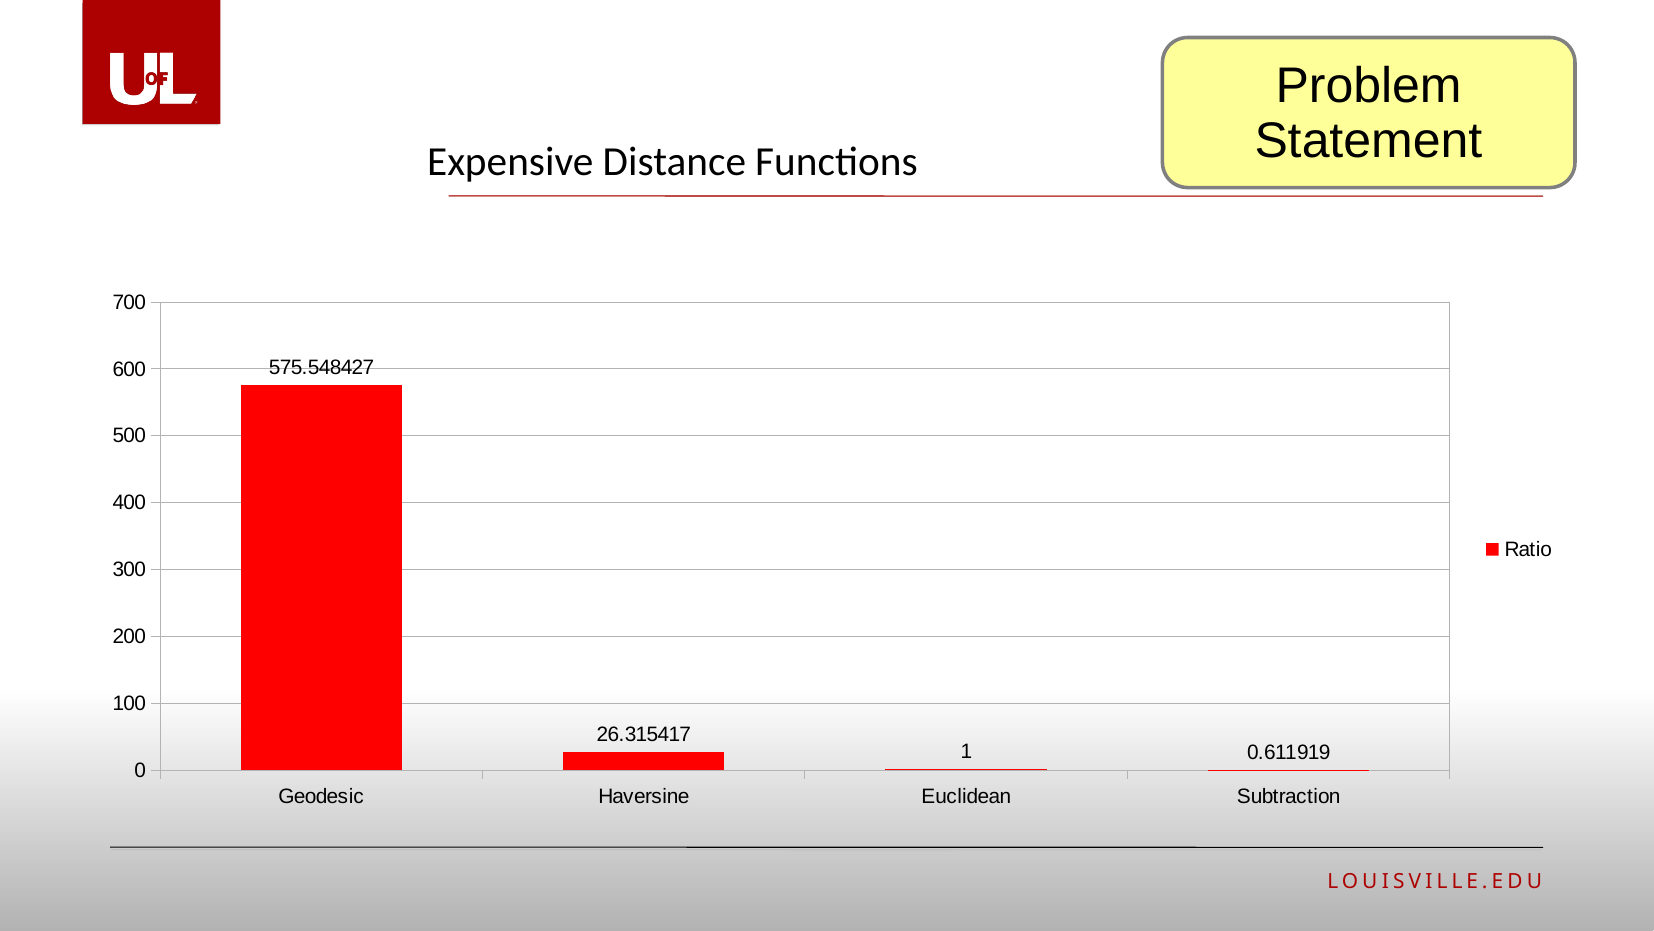

Problem
Statement
# Expensive Distance Functions
### Chart
| Category | Ratio |
|---|---|
| Geodesic | 575.548427 |
| Haversine | 26.315417 |
| Euclidean | 1.0 |
| Subtraction | 0.611919 |